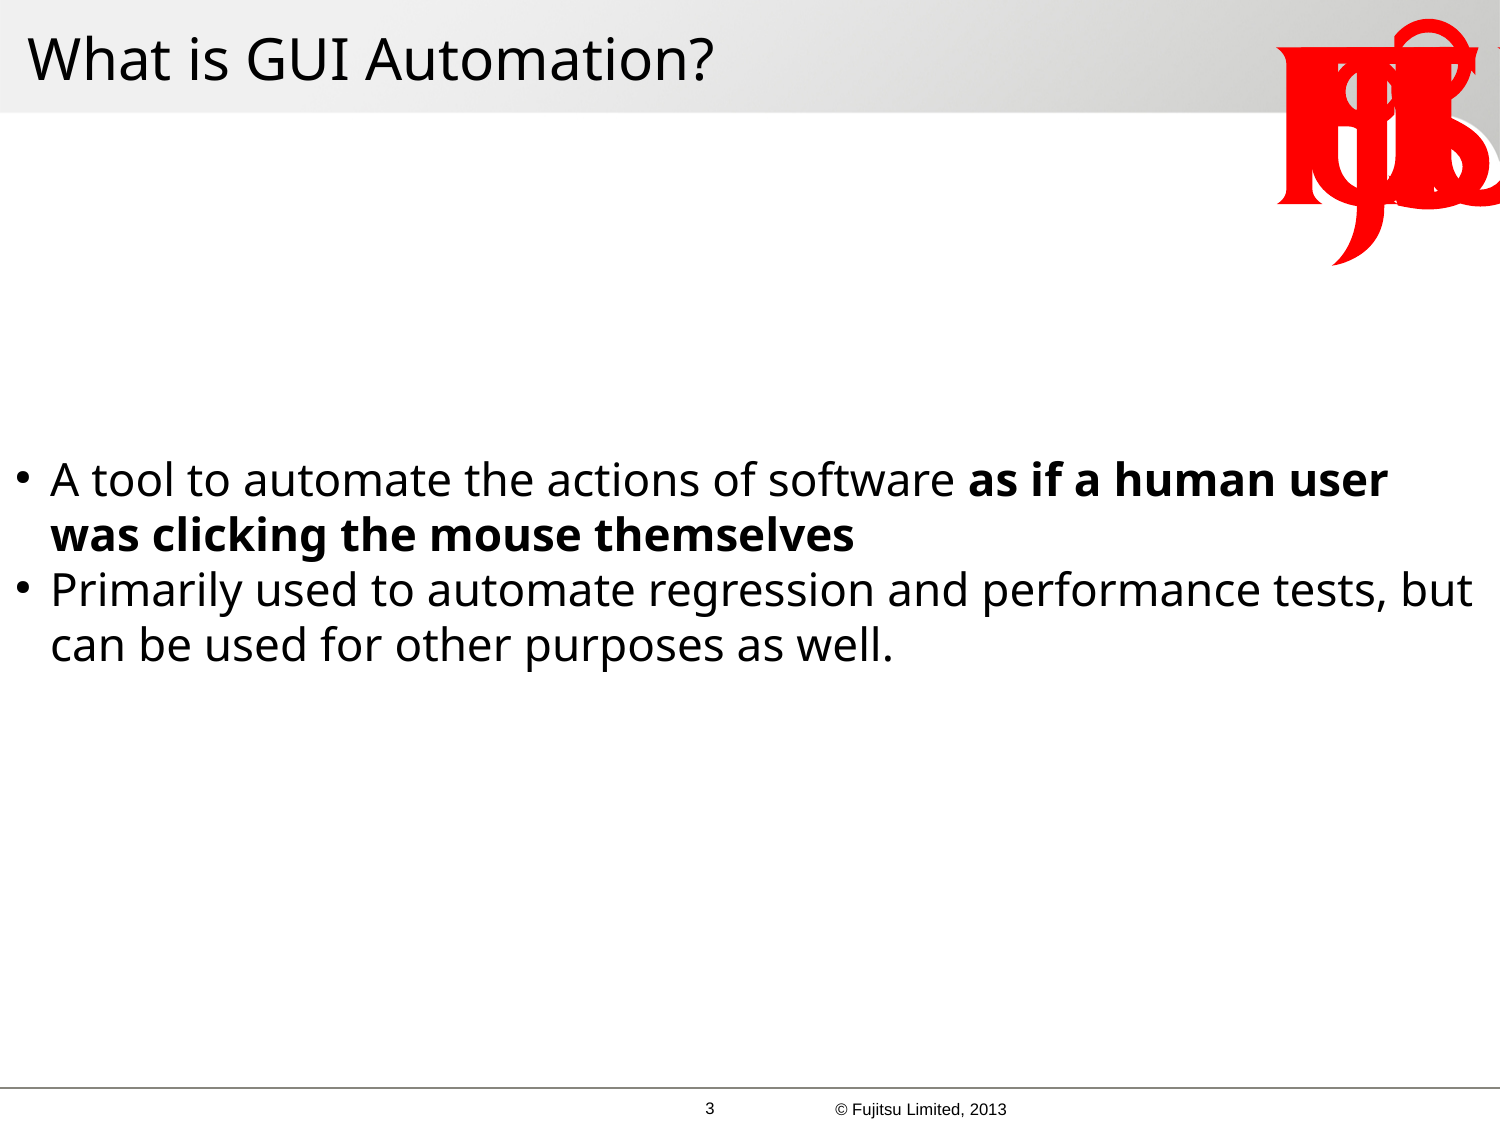

# What is GUI Automation?
A tool to automate the actions of software as if a human user was clicking the mouse themselves
Primarily used to automate regression and performance tests, but can be used for other purposes as well.